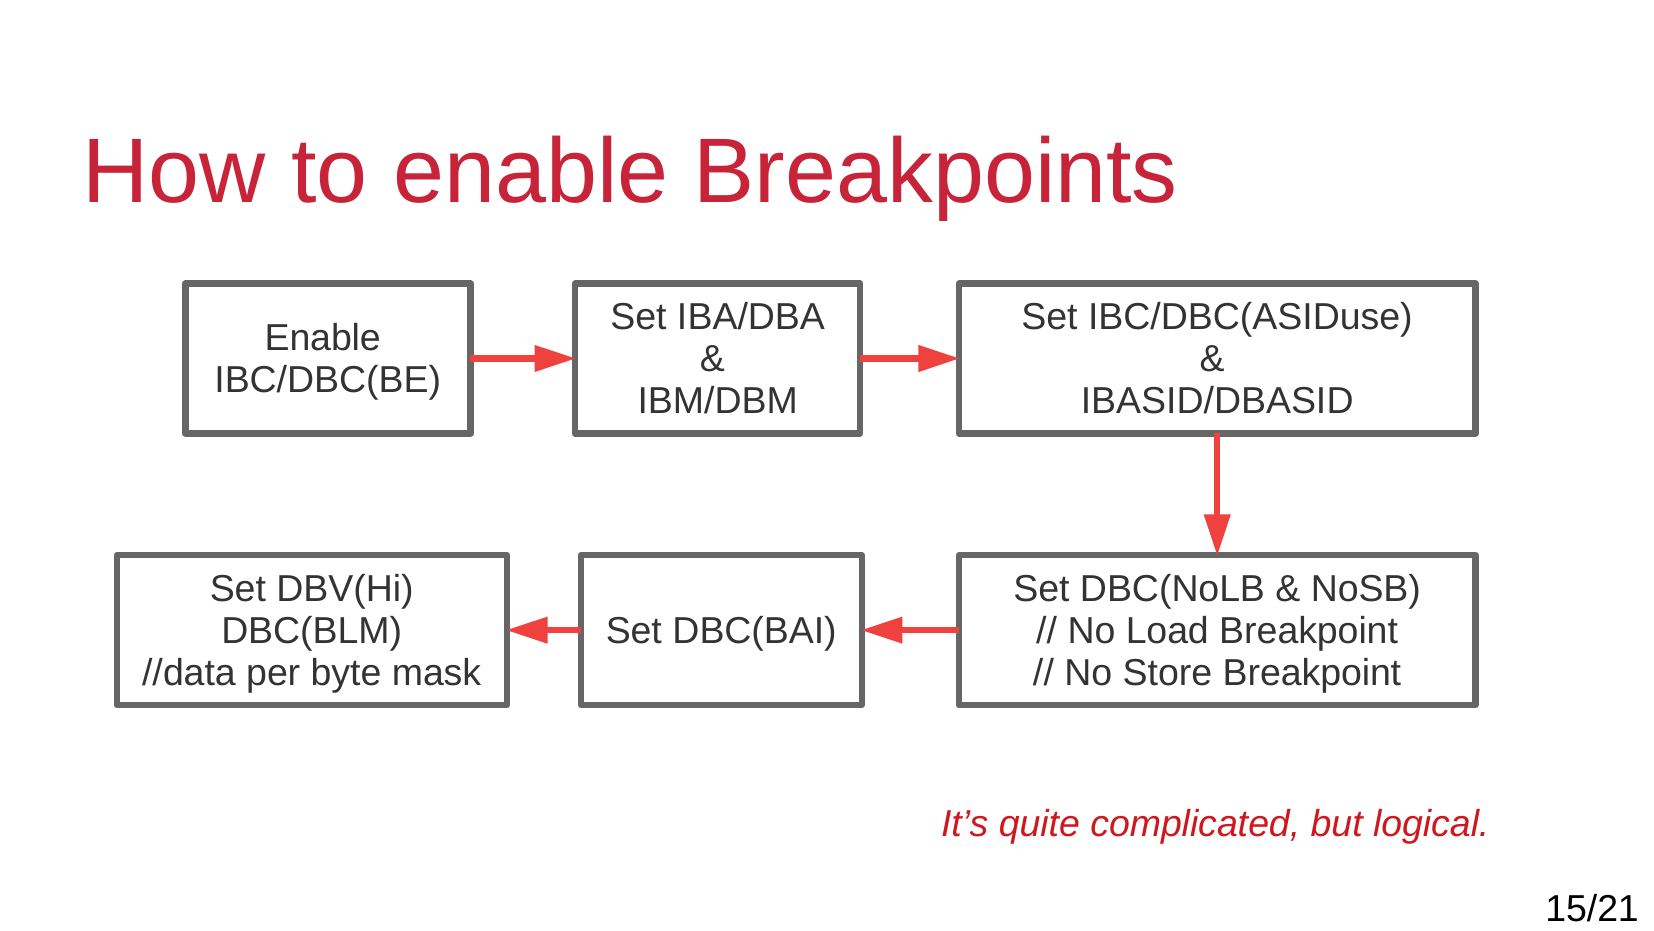

# How to enable Breakpoints
Enable
IBC/DBC(BE)
Set IBA/DBA
&
IBM/DBM
Set IBC/DBC(ASIDuse)
&
IBASID/DBASID
Set DBV(Hi)
DBC(BLM)
//data per byte mask
Set DBC(BAI)
Set DBC(NoLB & NoSB)
// No Load Breakpoint
// No Store Breakpoint
It’s quite complicated, but logical.